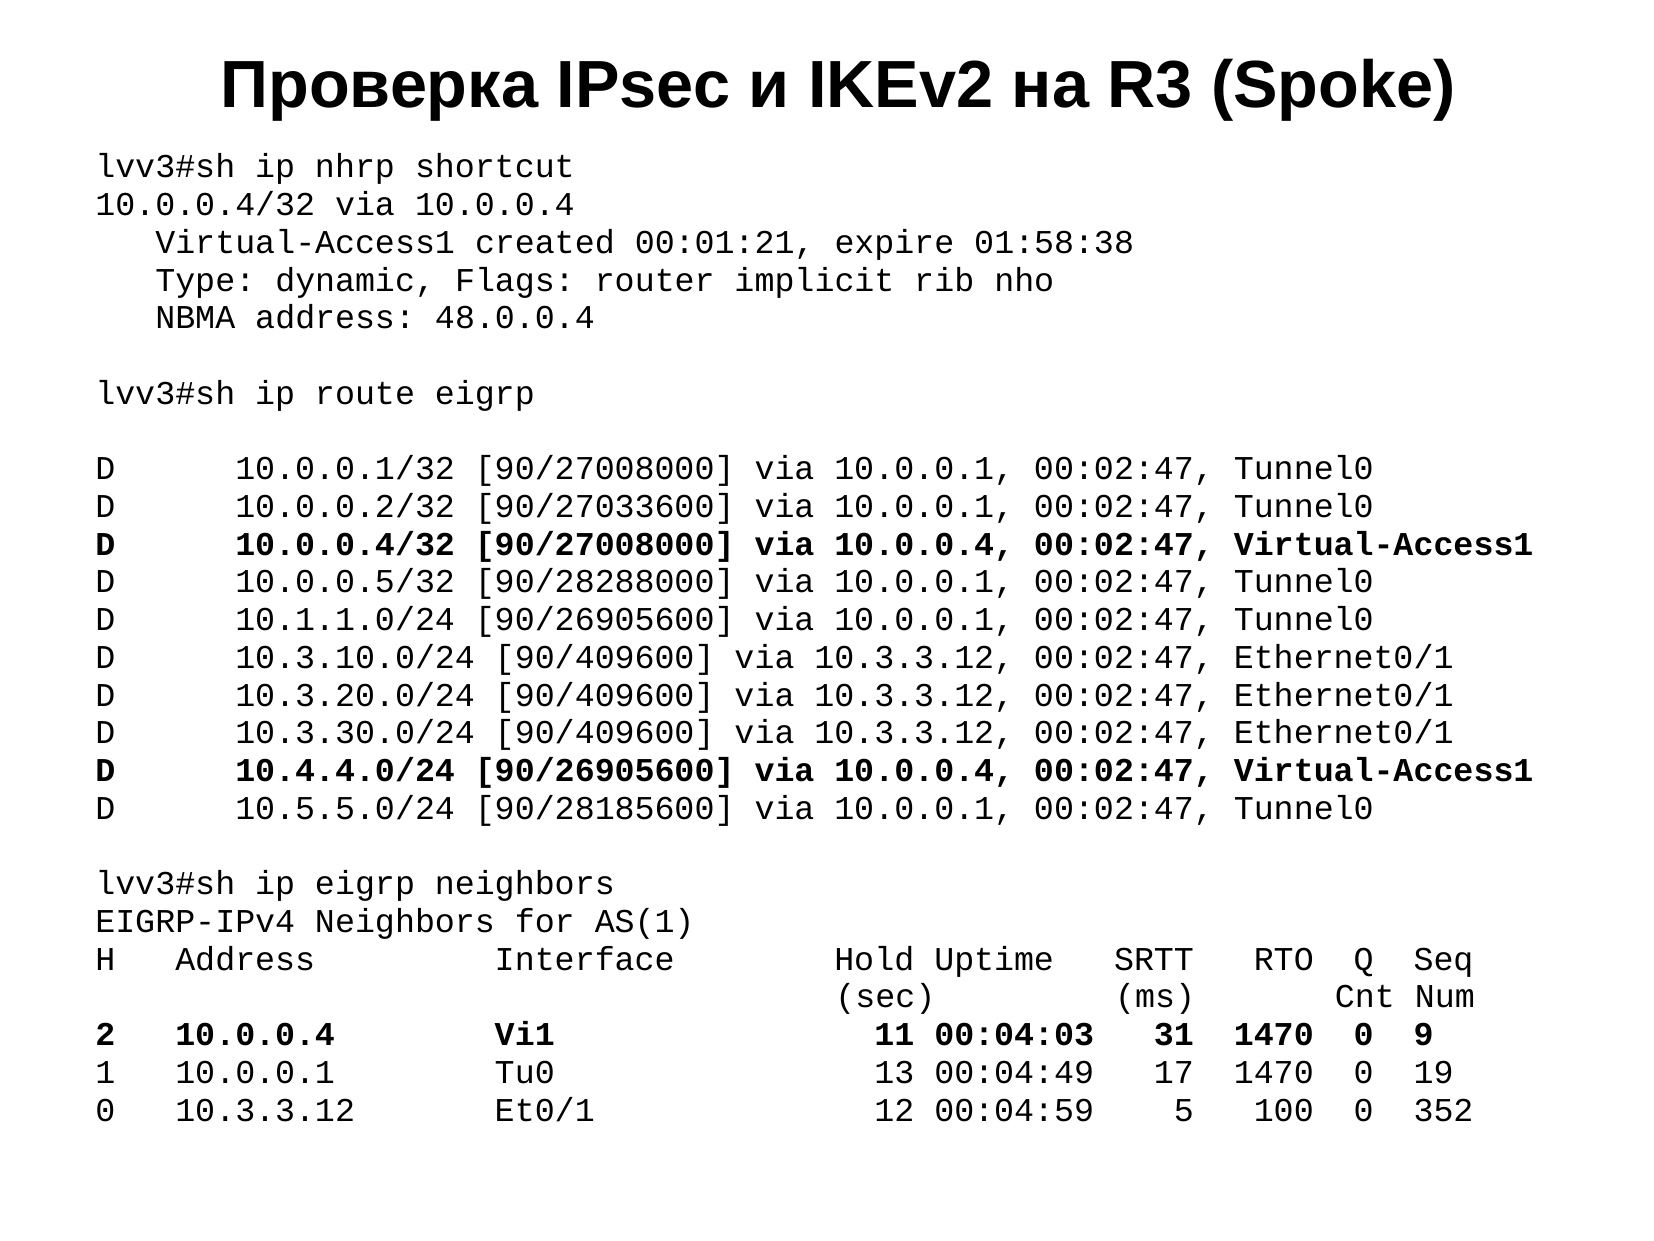

Проверка IPsec и IKEv2 на R3 (Spoke)
# lvv3#sh ip nhrp shortcut
10.0.0.4/32 via 10.0.0.4
 Virtual-Access1 created 00:01:21, expire 01:58:38
 Type: dynamic, Flags: router implicit rib nho
 NBMA address: 48.0.0.4
lvv3#sh ip route eigrp
D 10.0.0.1/32 [90/27008000] via 10.0.0.1, 00:02:47, Tunnel0
D 10.0.0.2/32 [90/27033600] via 10.0.0.1, 00:02:47, Tunnel0
D 10.0.0.4/32 [90/27008000] via 10.0.0.4, 00:02:47, Virtual-Access1
D 10.0.0.5/32 [90/28288000] via 10.0.0.1, 00:02:47, Tunnel0
D 10.1.1.0/24 [90/26905600] via 10.0.0.1, 00:02:47, Tunnel0
D 10.3.10.0/24 [90/409600] via 10.3.3.12, 00:02:47, Ethernet0/1
D 10.3.20.0/24 [90/409600] via 10.3.3.12, 00:02:47, Ethernet0/1
D 10.3.30.0/24 [90/409600] via 10.3.3.12, 00:02:47, Ethernet0/1
D 10.4.4.0/24 [90/26905600] via 10.0.0.4, 00:02:47, Virtual-Access1
D 10.5.5.0/24 [90/28185600] via 10.0.0.1, 00:02:47, Tunnel0
lvv3#sh ip eigrp neighbors
EIGRP-IPv4 Neighbors for AS(1)
H Address Interface Hold Uptime SRTT RTO Q Seq
 (sec) (ms) Cnt Num
2 10.0.0.4 Vi1 11 00:04:03 31 1470 0 9
1 10.0.0.1 Tu0 13 00:04:49 17 1470 0 19
0 10.3.3.12 Et0/1 12 00:04:59 5 100 0 352